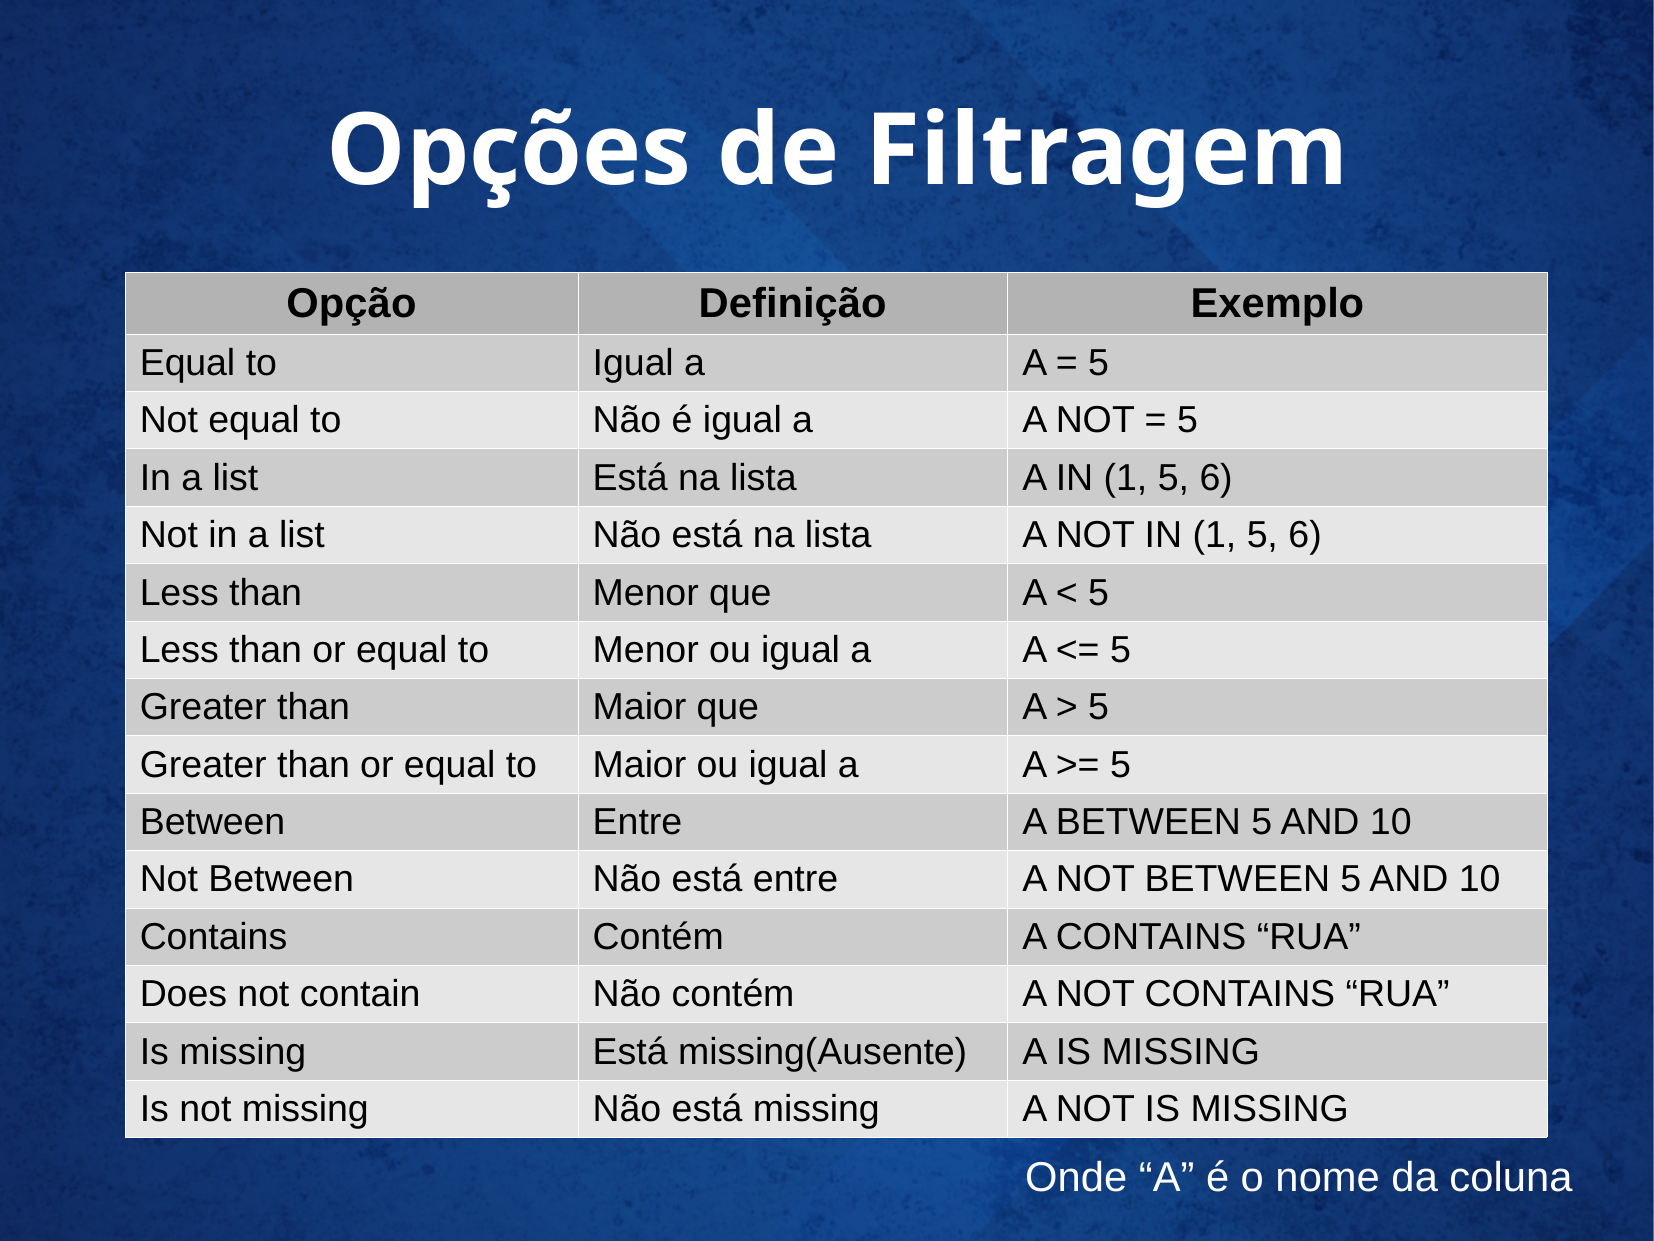

Opções de Filtragem
| Opção | Definição | Exemplo |
| --- | --- | --- |
| Equal to | Igual a | A = 5 |
| Not equal to | Não é igual a | A NOT = 5 |
| In a list | Está na lista | A IN (1, 5, 6) |
| Not in a list | Não está na lista | A NOT IN (1, 5, 6) |
| Less than | Menor que | A < 5 |
| Less than or equal to | Menor ou igual a | A <= 5 |
| Greater than | Maior que | A > 5 |
| Greater than or equal to | Maior ou igual a | A >= 5 |
| Between | Entre | A BETWEEN 5 AND 10 |
| Not Between | Não está entre | A NOT BETWEEN 5 AND 10 |
| Contains | Contém | A CONTAINS “RUA” |
| Does not contain | Não contém | A NOT CONTAINS “RUA” |
| Is missing | Está missing(Ausente) | A IS MISSING |
| Is not missing | Não está missing | A NOT IS MISSING |
Onde “A” é o nome da coluna